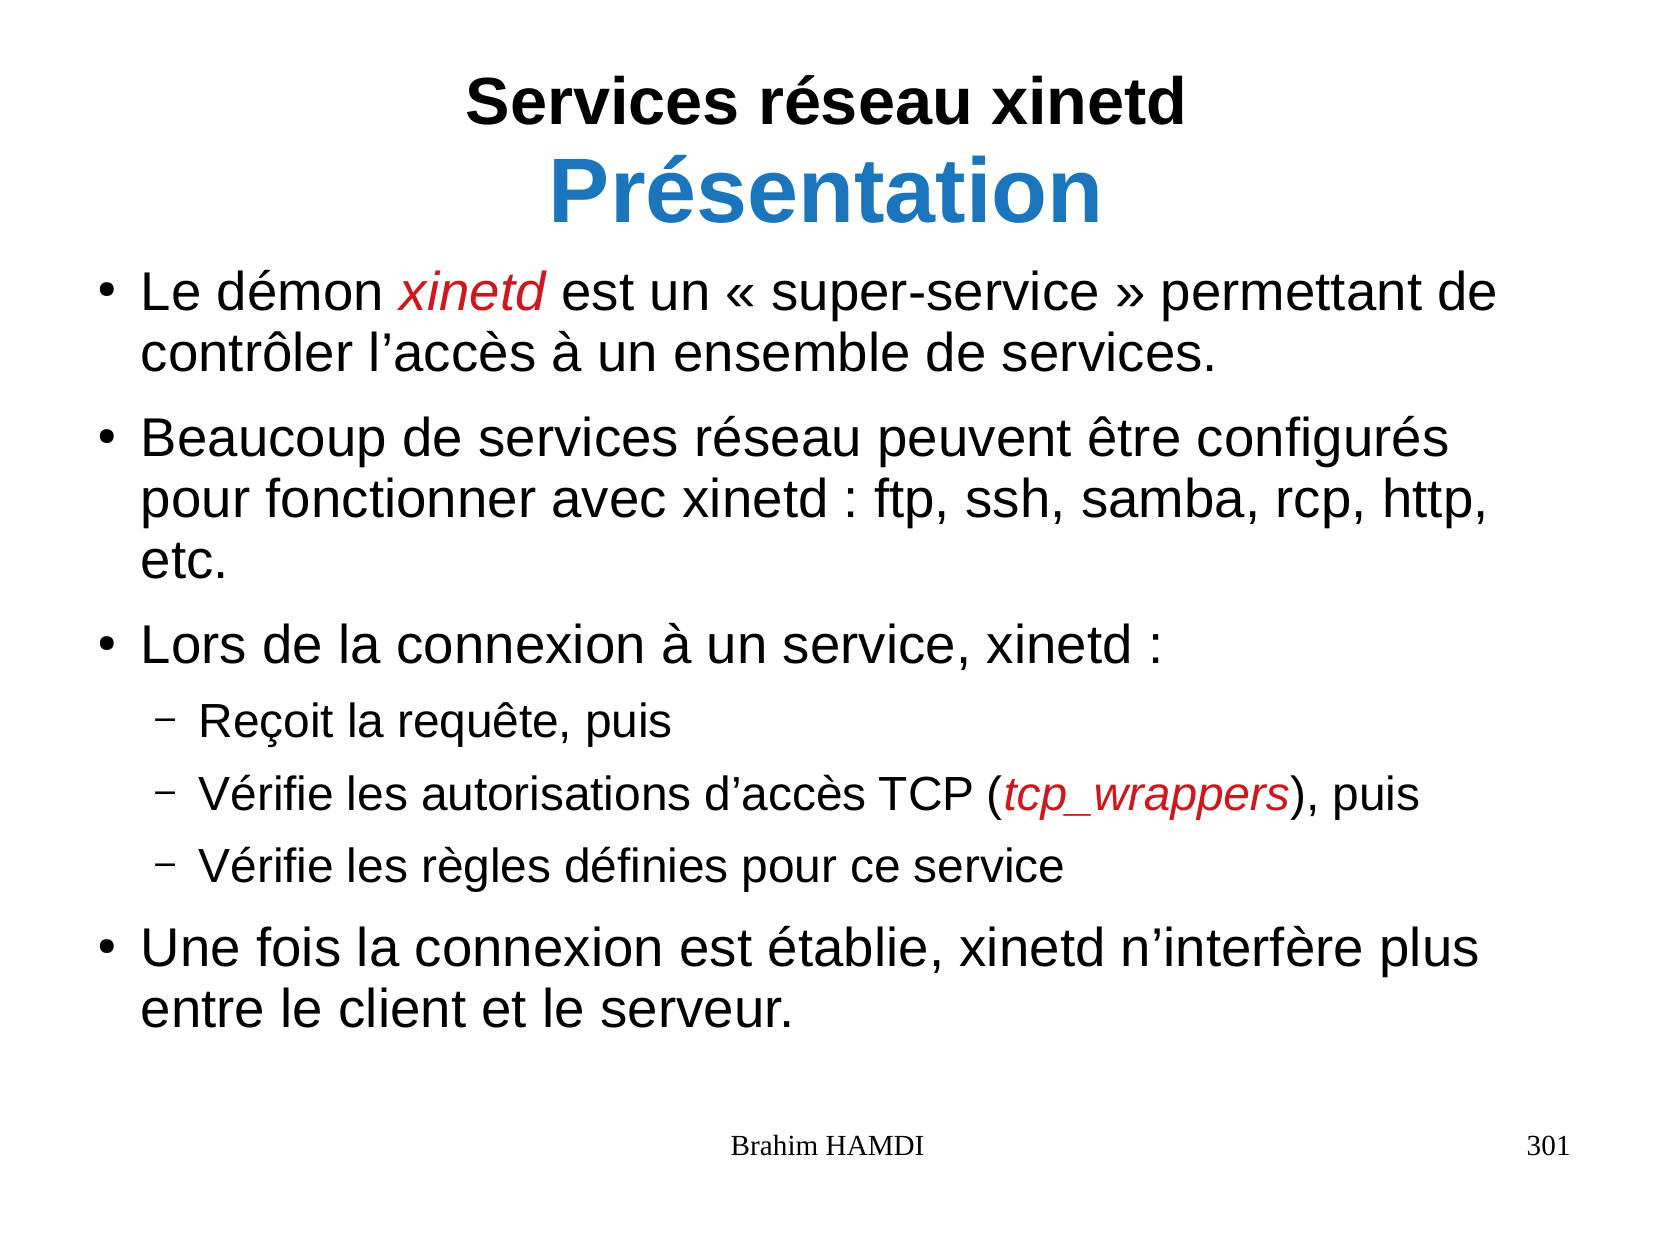

# Services réseau xinetd Présentation
Le démon xinetd est un « super-service » permettant de contrôler l’accès à un ensemble de services.
Beaucoup de services réseau peuvent être configurés pour fonctionner avec xinetd : ftp, ssh, samba, rcp, http, etc.
Lors de la connexion à un service, xinetd :
Reçoit la requête, puis
Vérifie les autorisations d’accès TCP (tcp_wrappers), puis
Vérifie les règles définies pour ce service
Une fois la connexion est établie, xinetd n’interfère plus entre le client et le serveur.
Brahim HAMDI
301